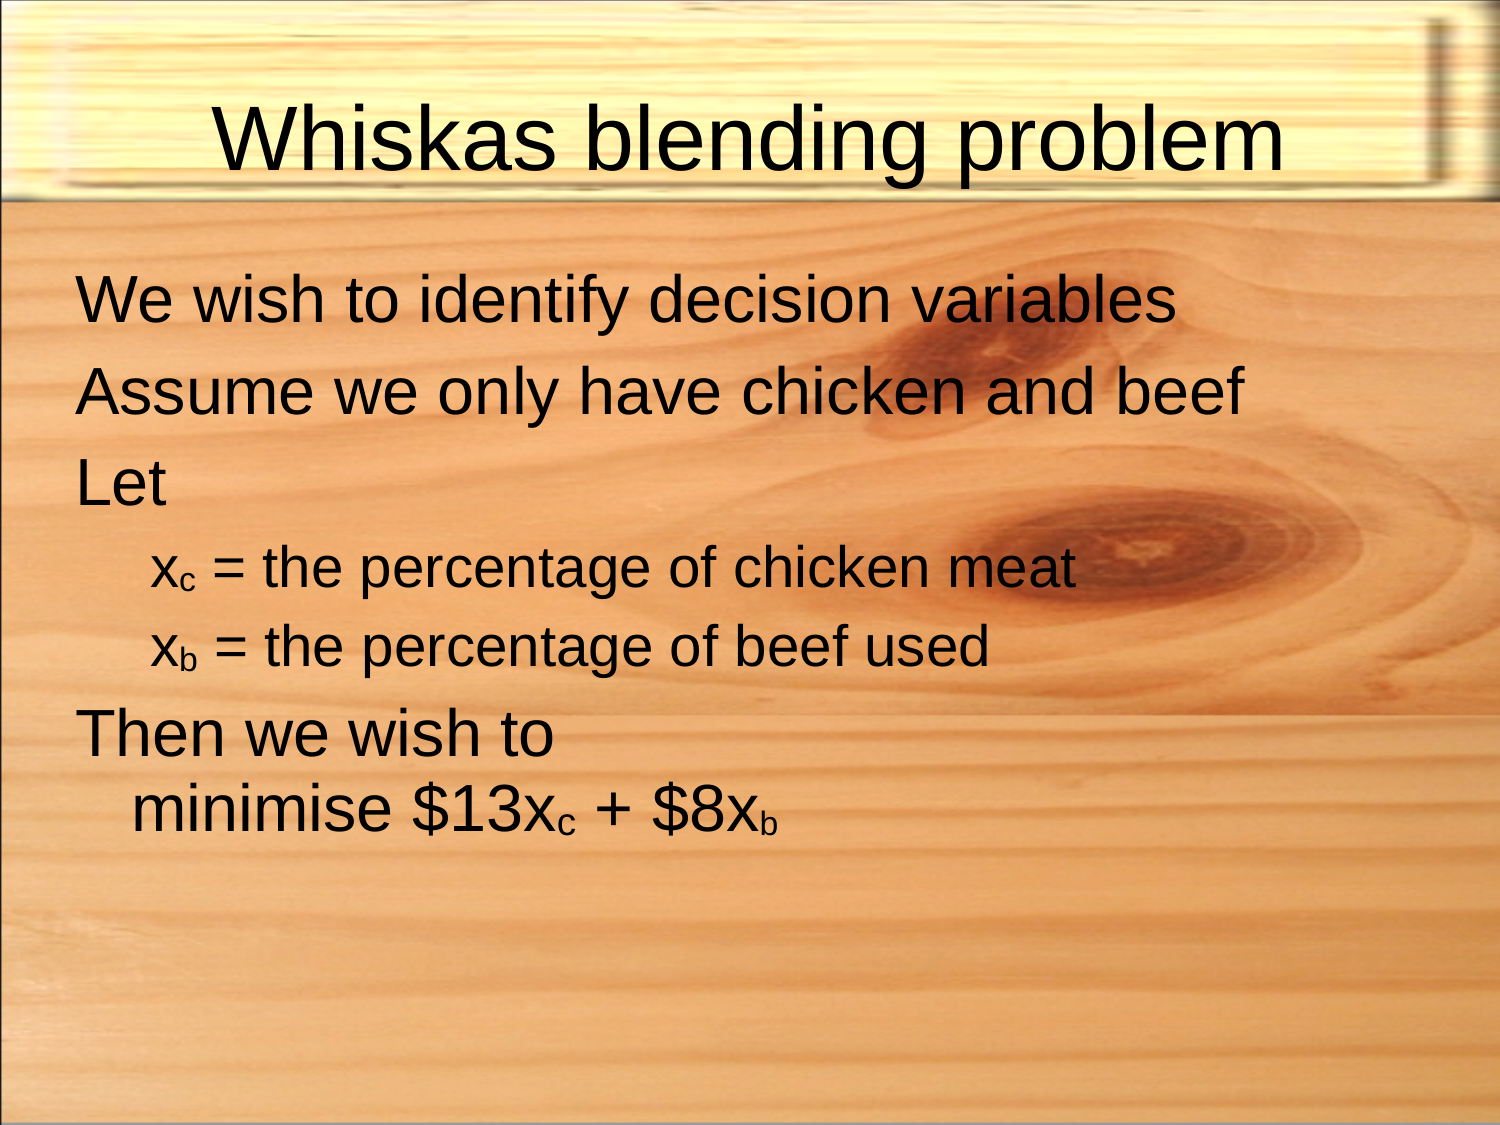

# Whiskas blending problem
We wish to identify decision variables
Assume we only have chicken and beef
Let
xc = the percentage of chicken meat
xb = the percentage of beef used
Then we wish to
minimise $13xc + $8xb